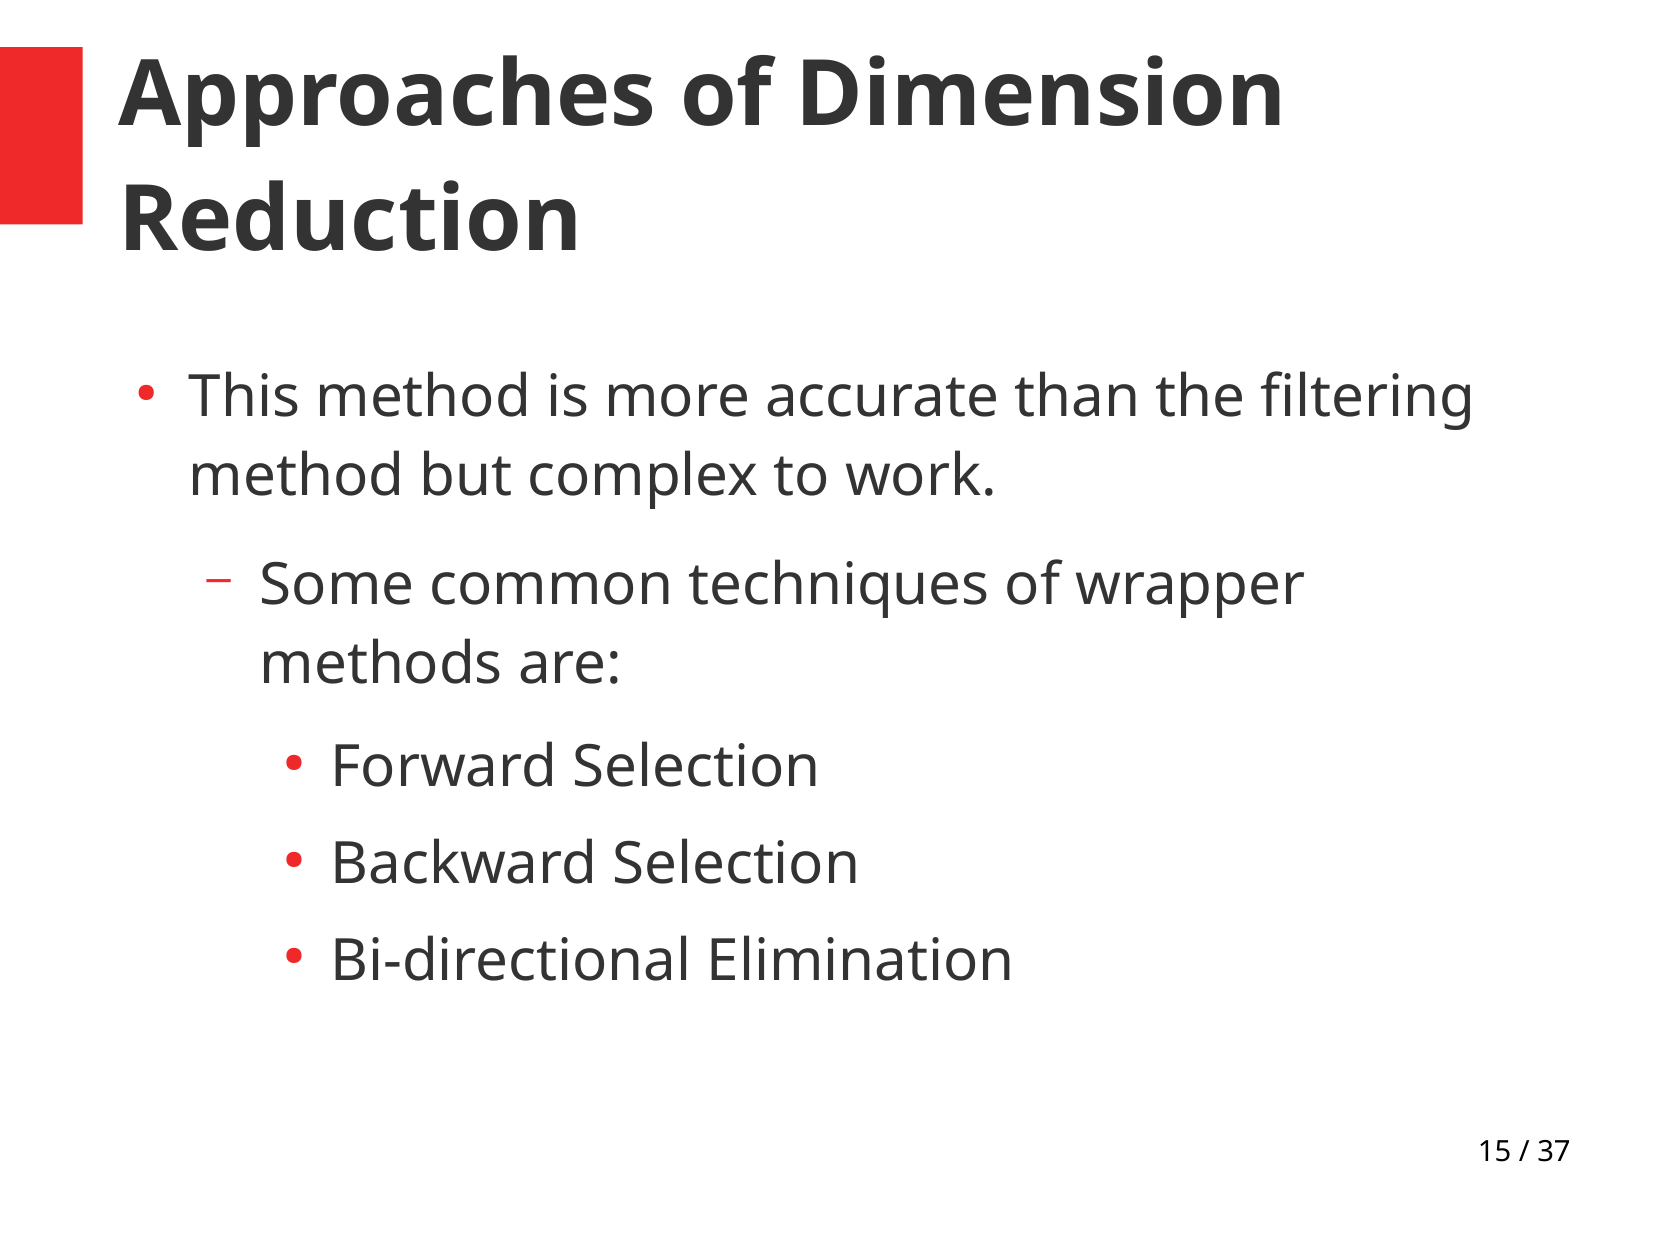

# Approaches of Dimension Reduction
This method is more accurate than the filtering method but complex to work.
Some common techniques of wrapper methods are:
Forward Selection
Backward Selection
Bi-directional Elimination
15